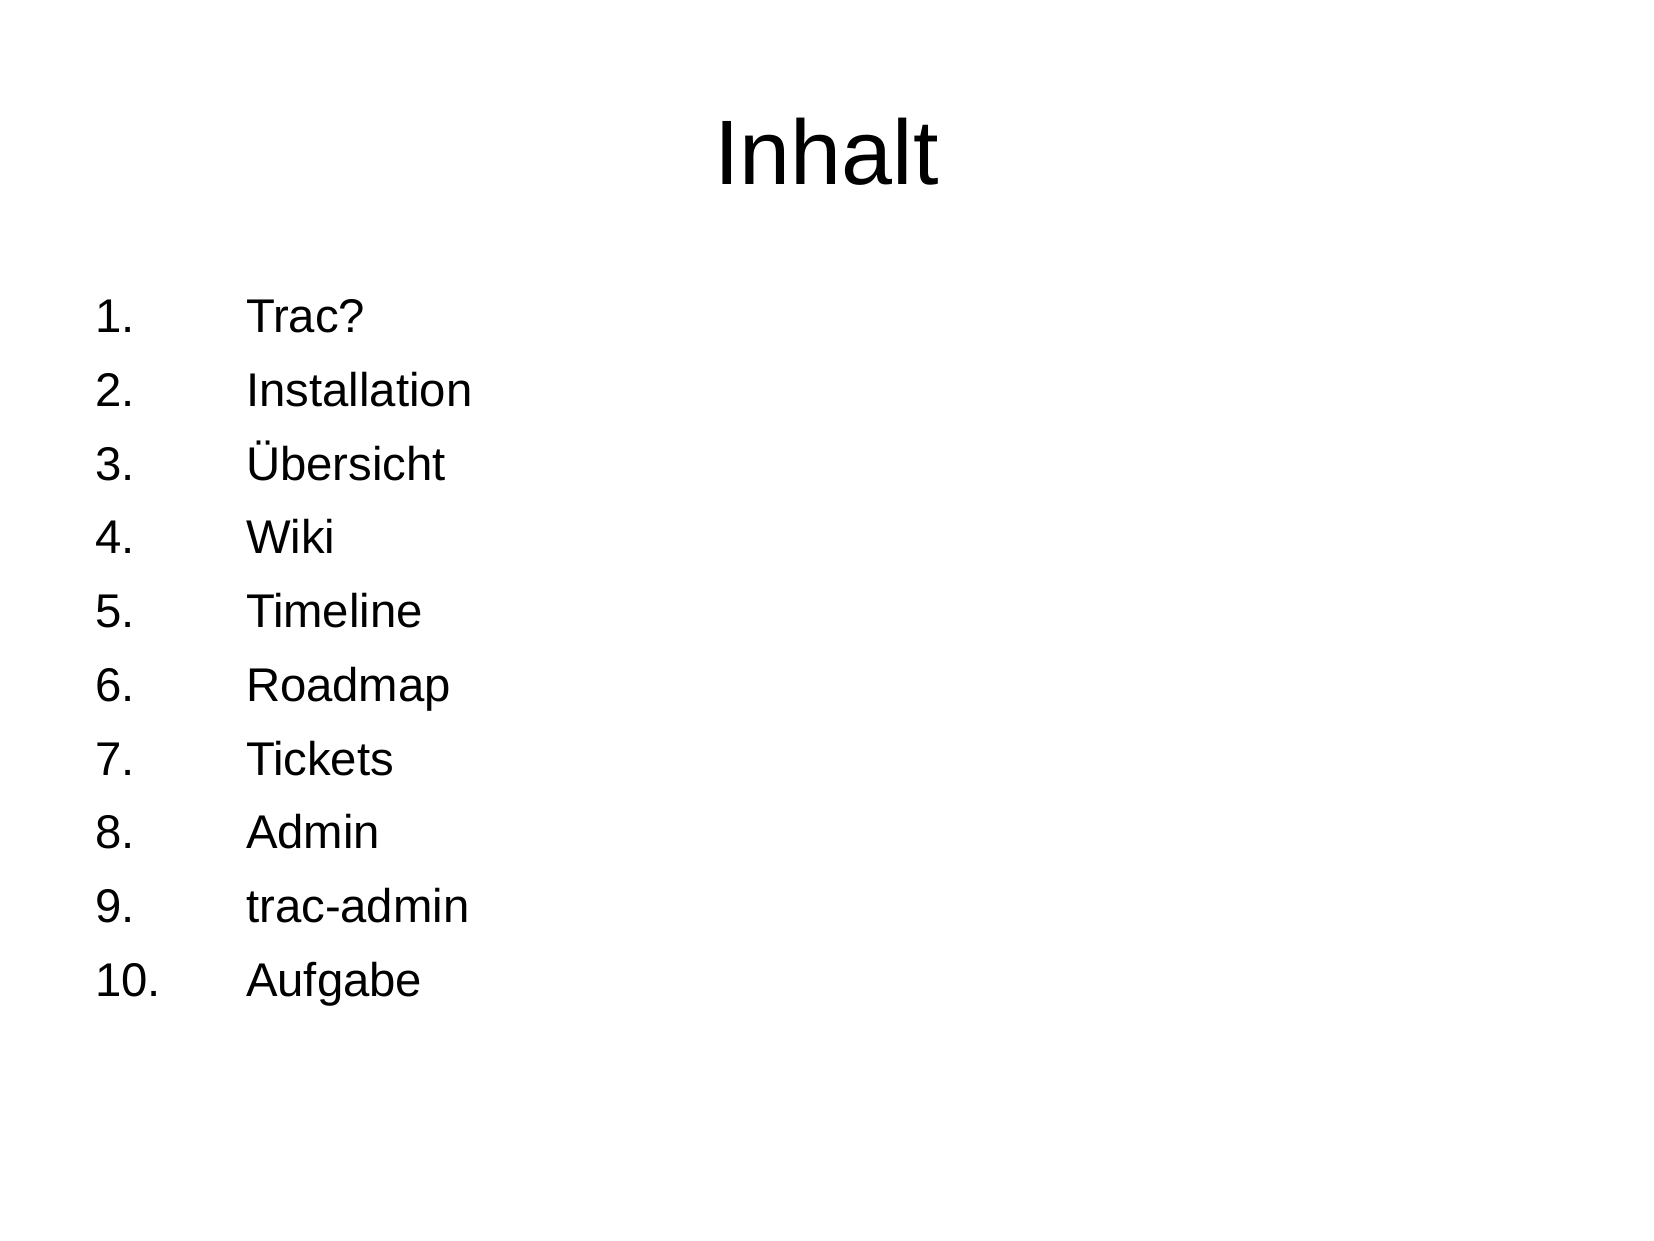

# Inhalt
Trac?
Installation
Übersicht
Wiki
Timeline
Roadmap
Tickets
Admin
trac-admin
Aufgabe